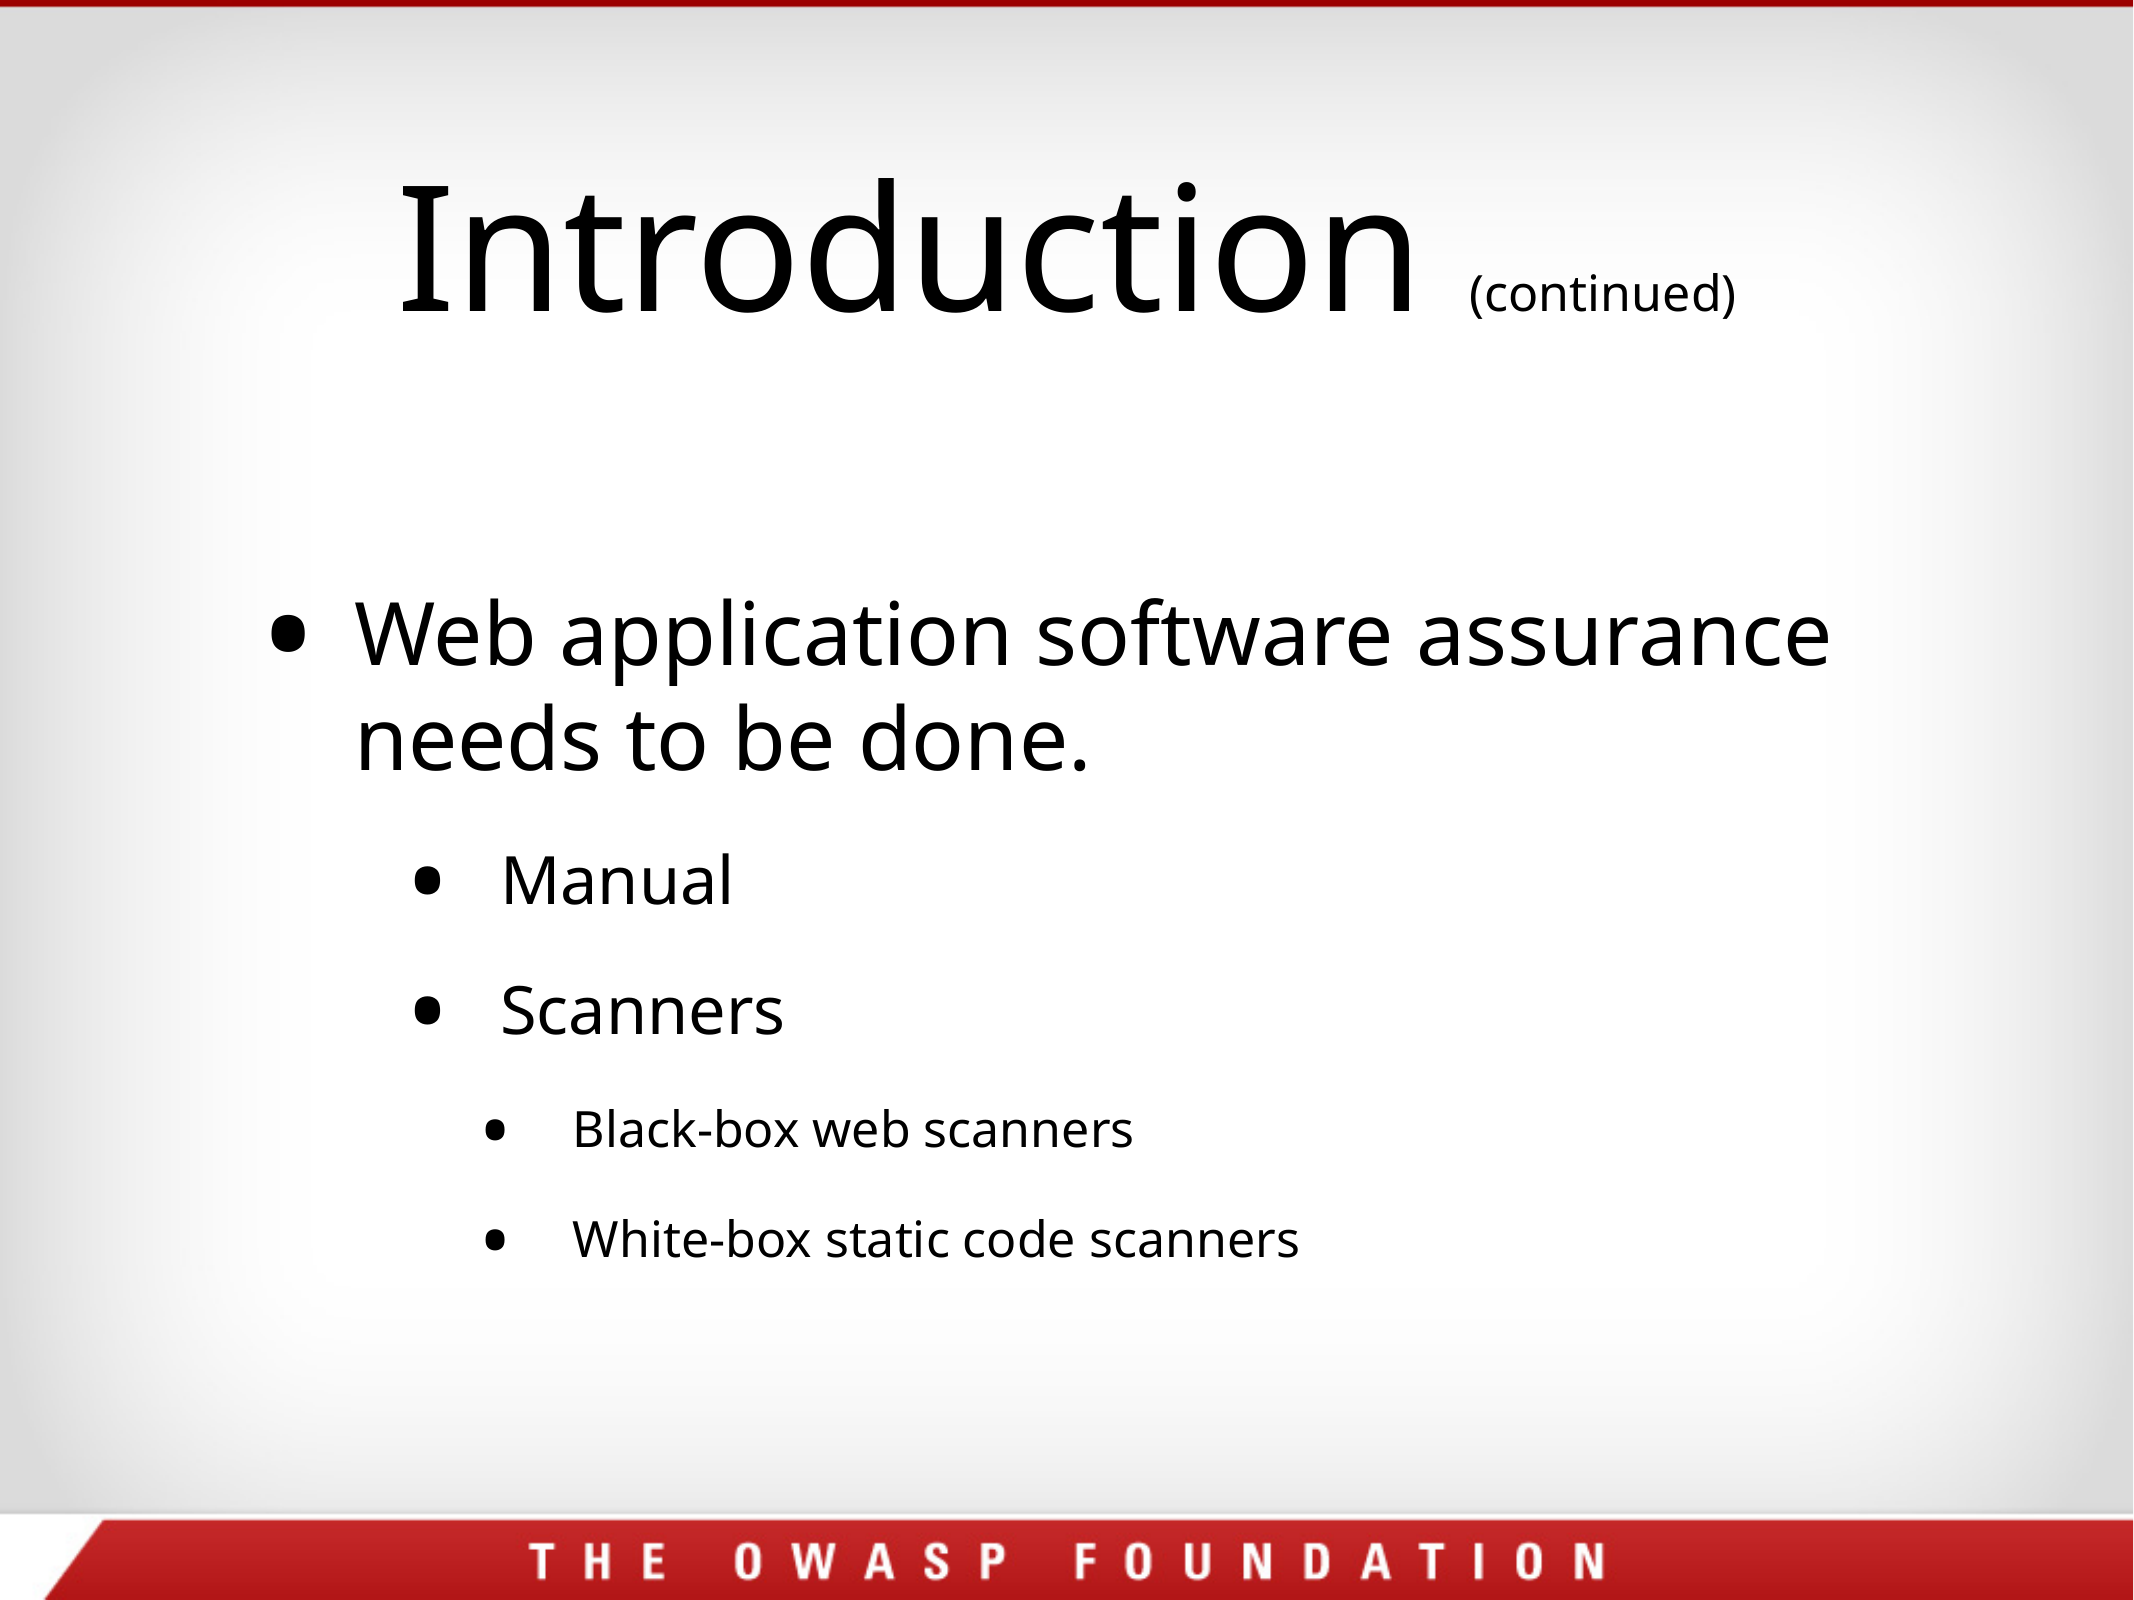

# Introduction (continued)
Web application software assurance needs to be done.
Manual
Scanners
Black-box web scanners
White-box static code scanners